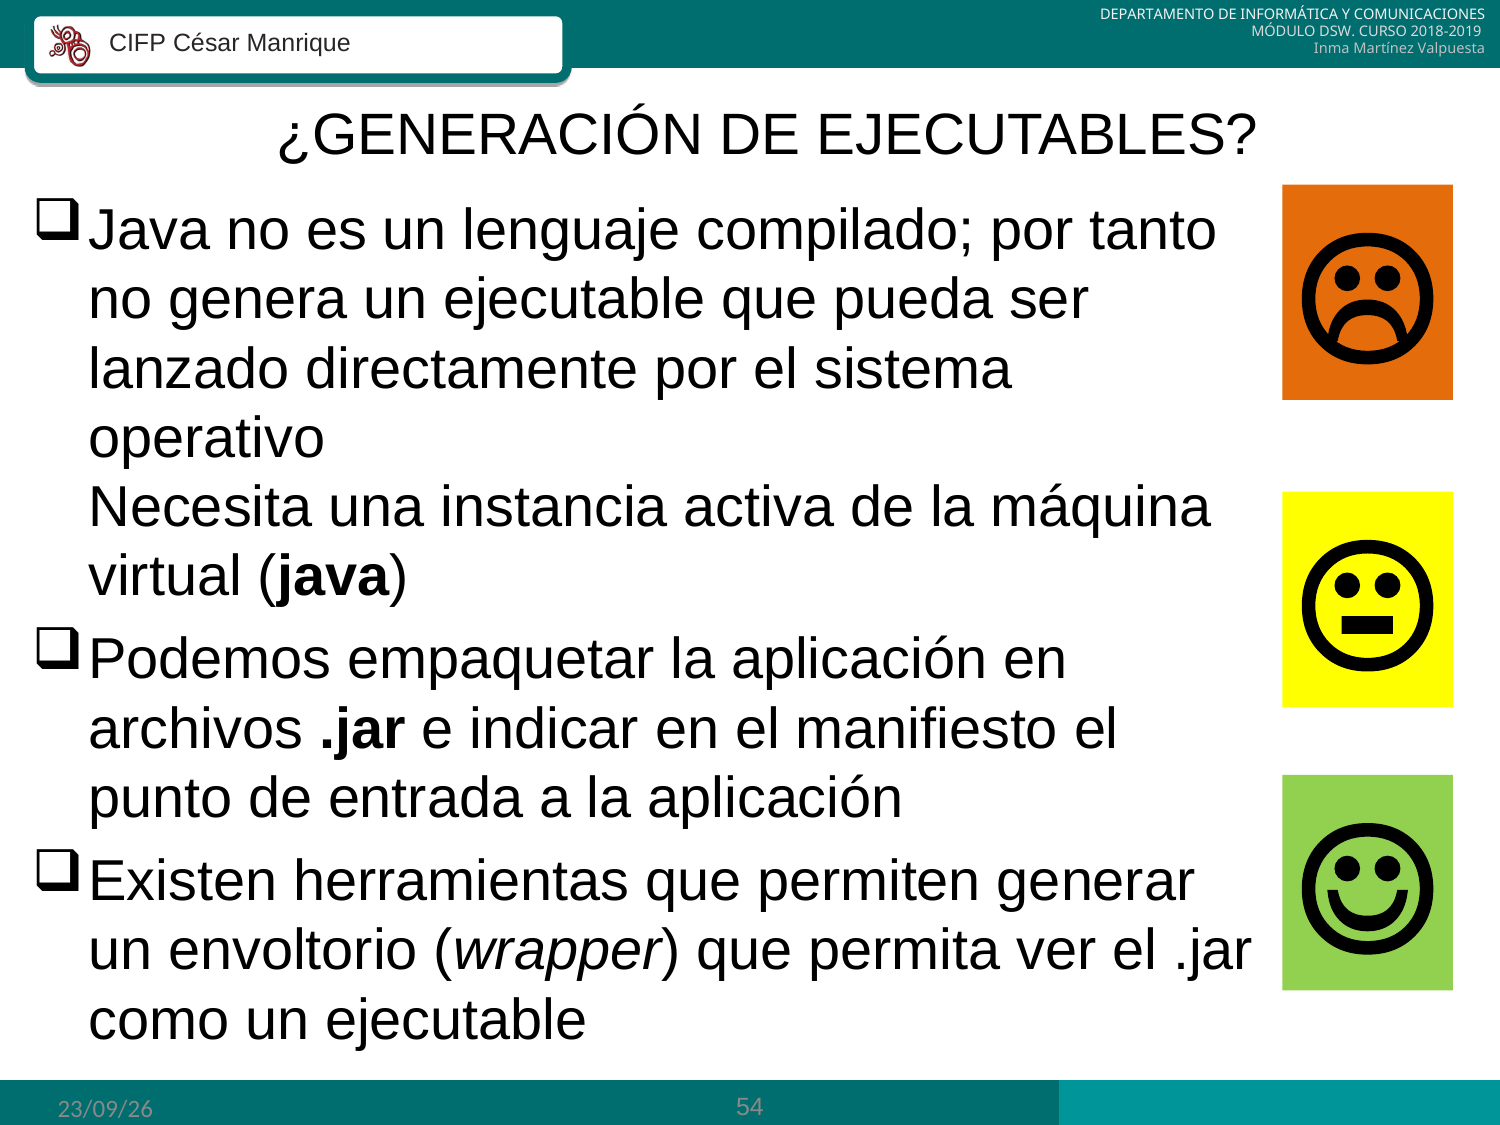

# ¿GENERACIÓN DE EJECUTABLES?
Java no es un lenguaje compilado; por tanto no genera un ejecutable que pueda ser lanzado directamente por el sistema operativo
Necesita una instancia activa de la máquina virtual (java)
Podemos empaquetar la aplicación en archivos .jar e indicar en el manifiesto el punto de entrada a la aplicación
Existen herramientas que permiten generar un envoltorio (wrapper) que permita ver el .jar como un ejecutable


